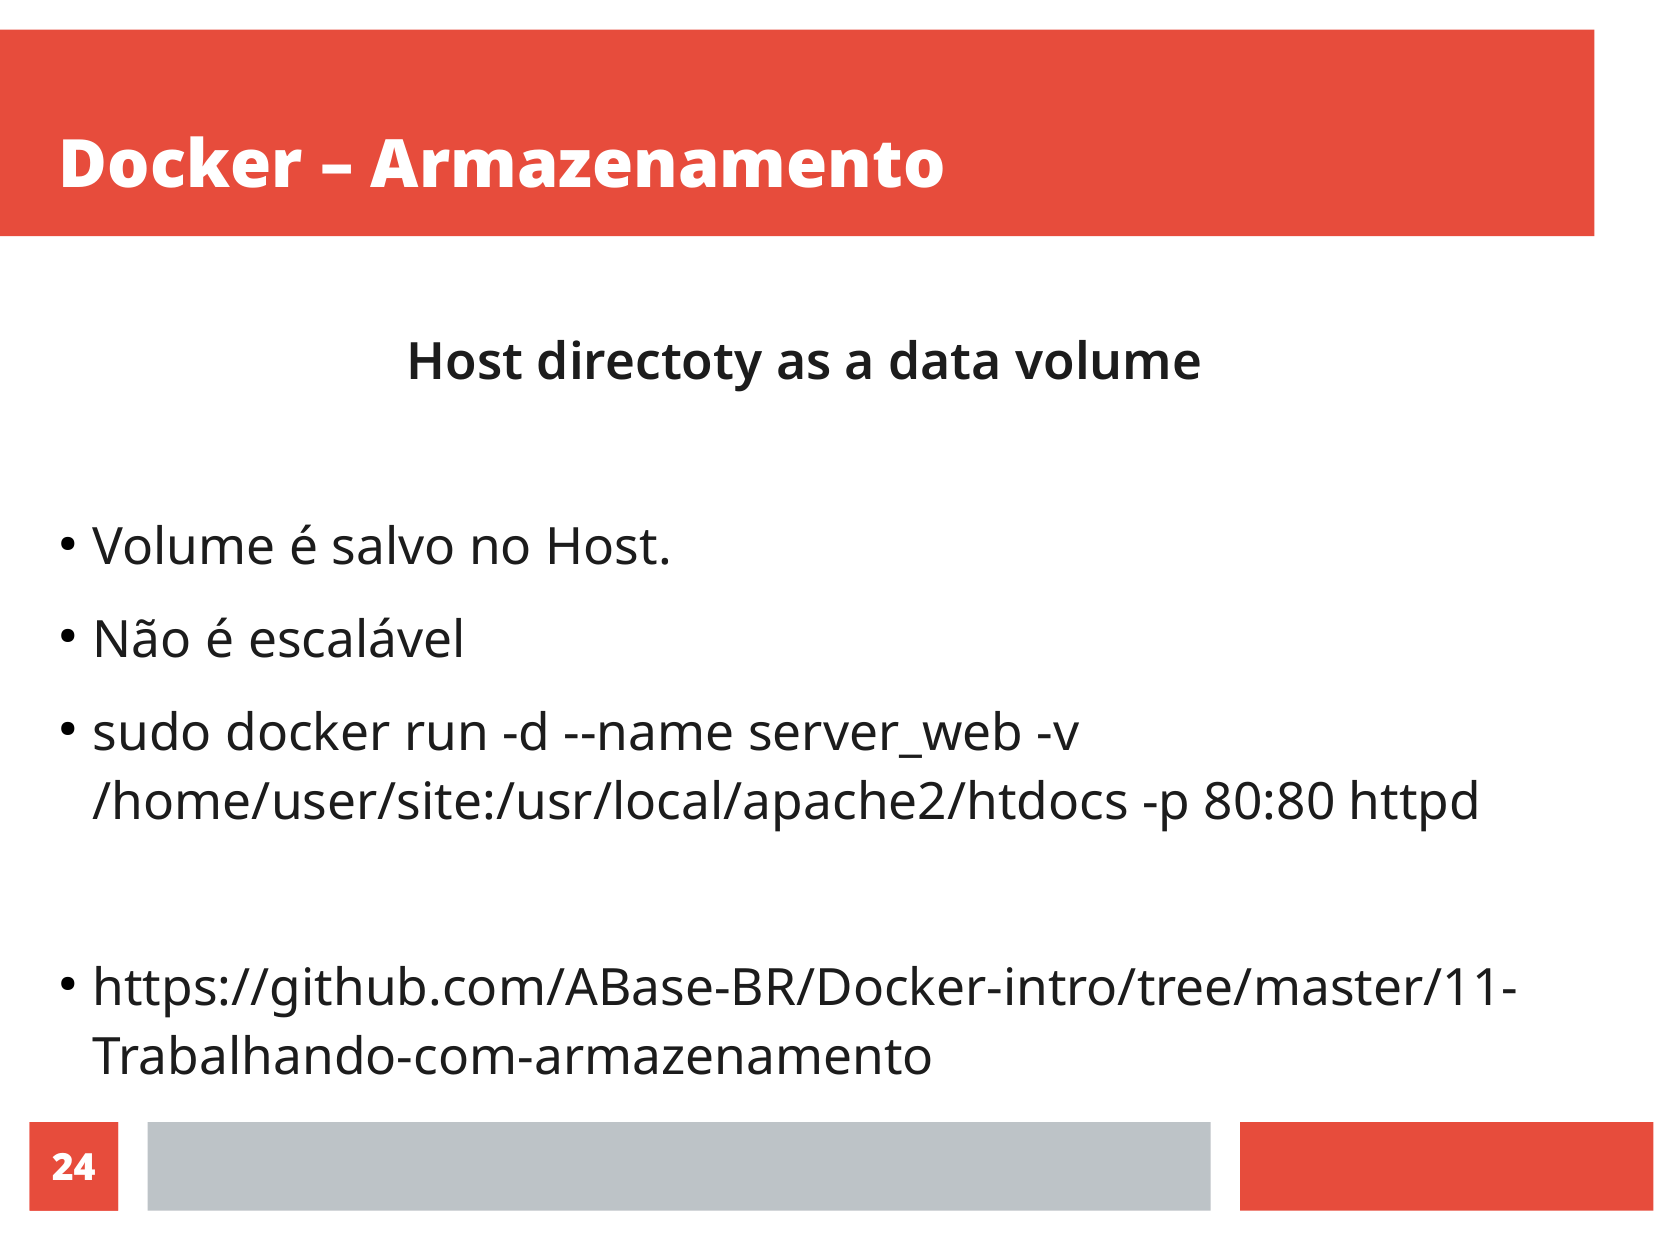

# Docker – Armazenamento
Host directoty as a data volume
Volume é salvo no Host.
Não é escalável
sudo docker run -d --name server_web -v /home/user/site:/usr/local/apache2/htdocs -p 80:80 httpd
https://github.com/ABase-BR/Docker-intro/tree/master/11-Trabalhando-com-armazenamento
24